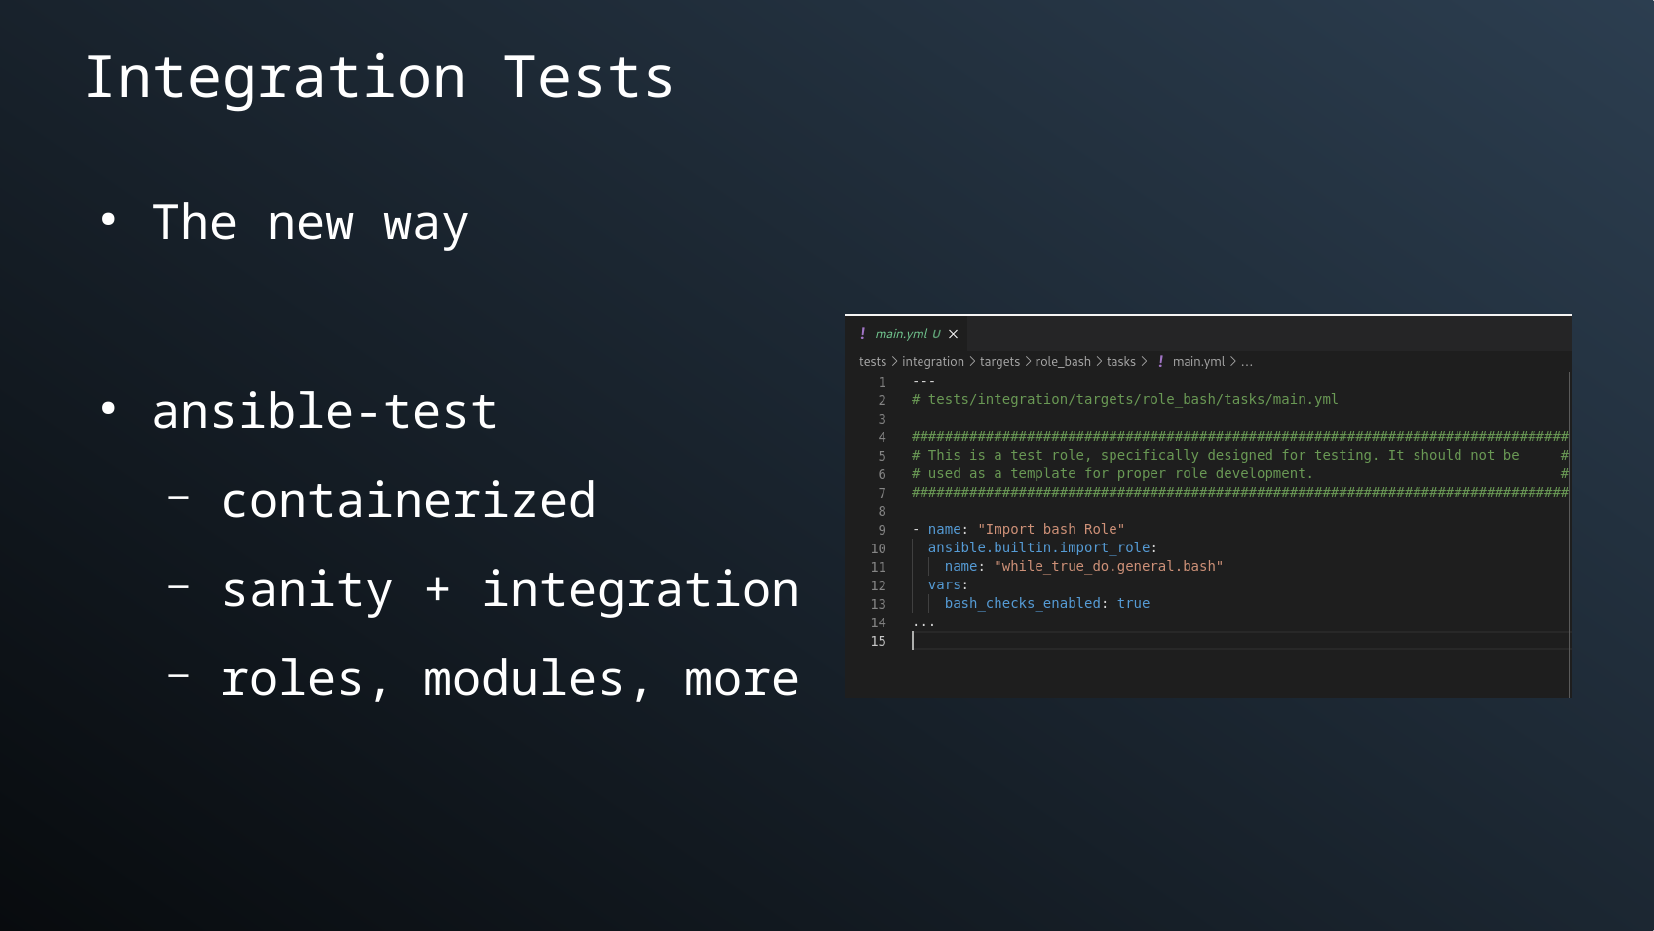

# Integration Tests
The new way
ansible-test
containerized
sanity + integration
roles, modules, more